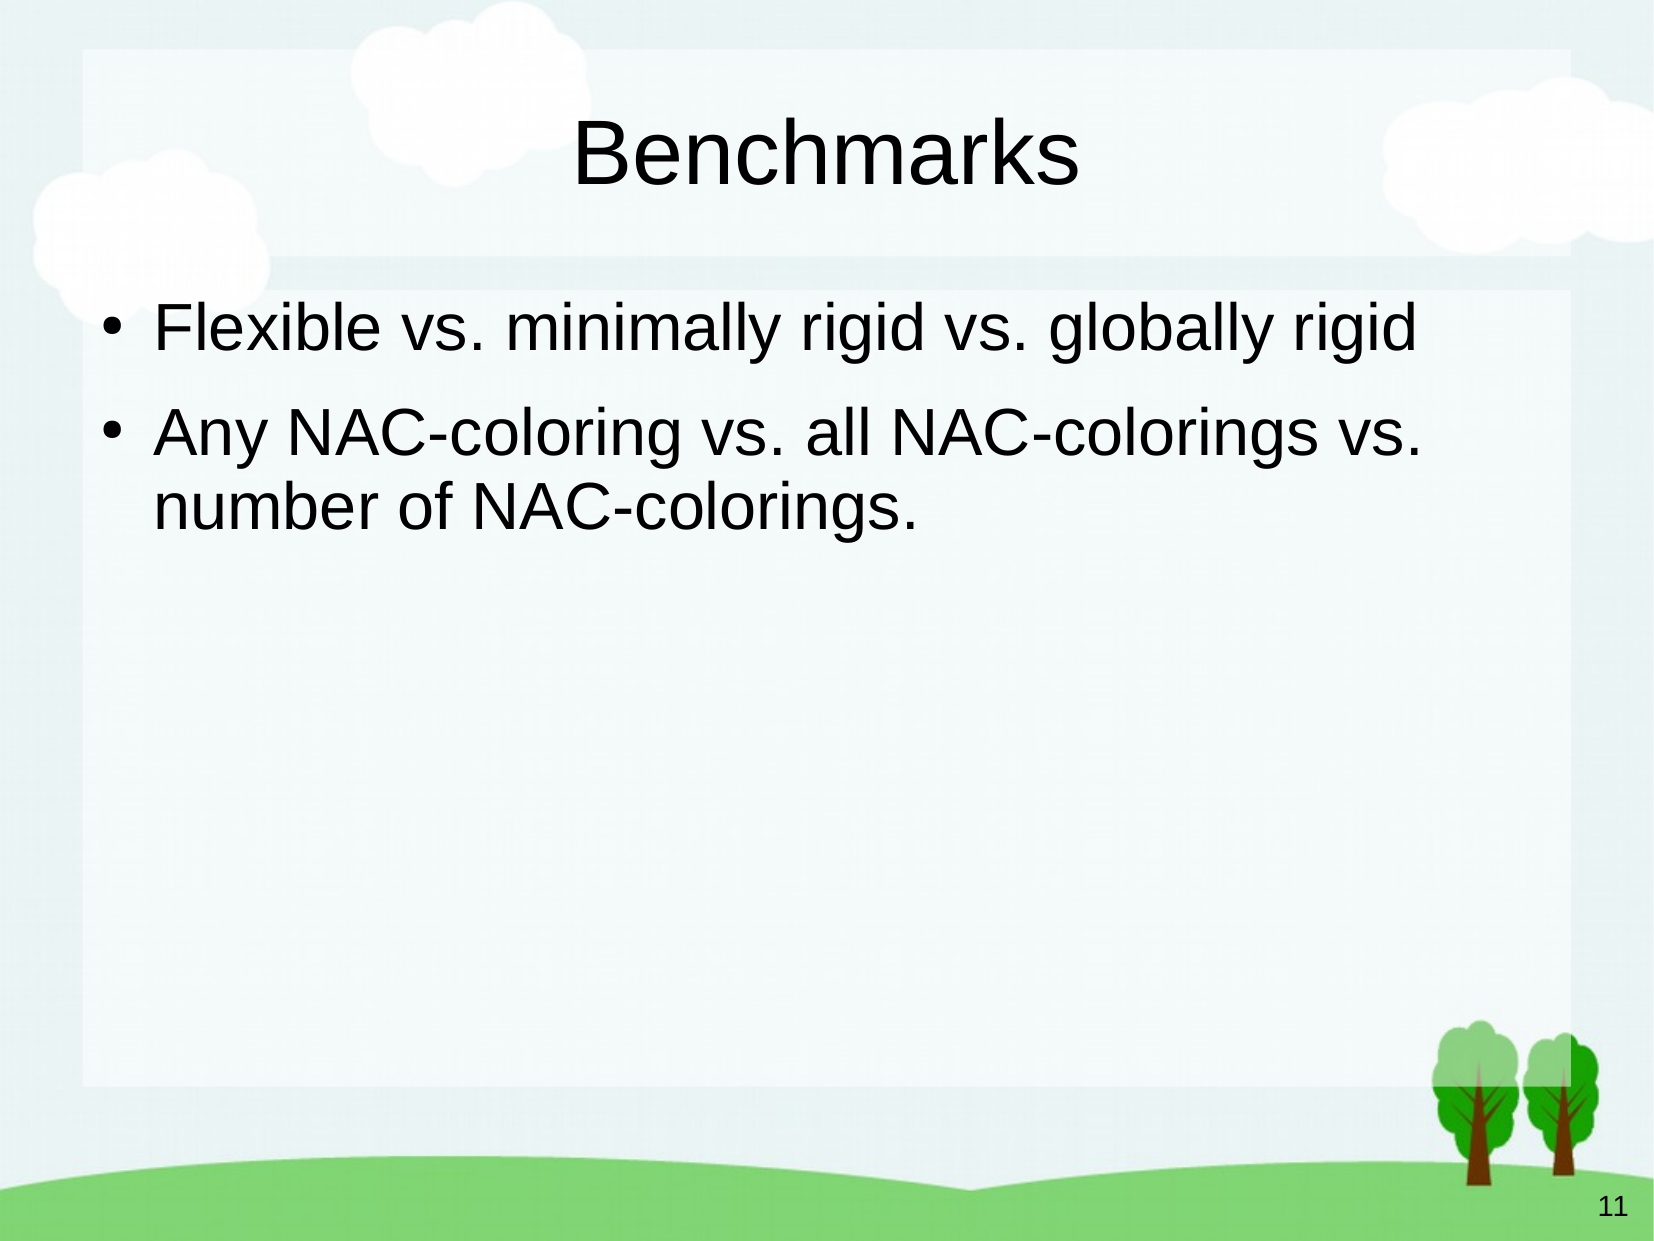

# Benchmarks
Flexible vs. minimally rigid vs. globally rigid
Any NAC-coloring vs. all NAC-colorings vs. number of NAC-colorings.
11